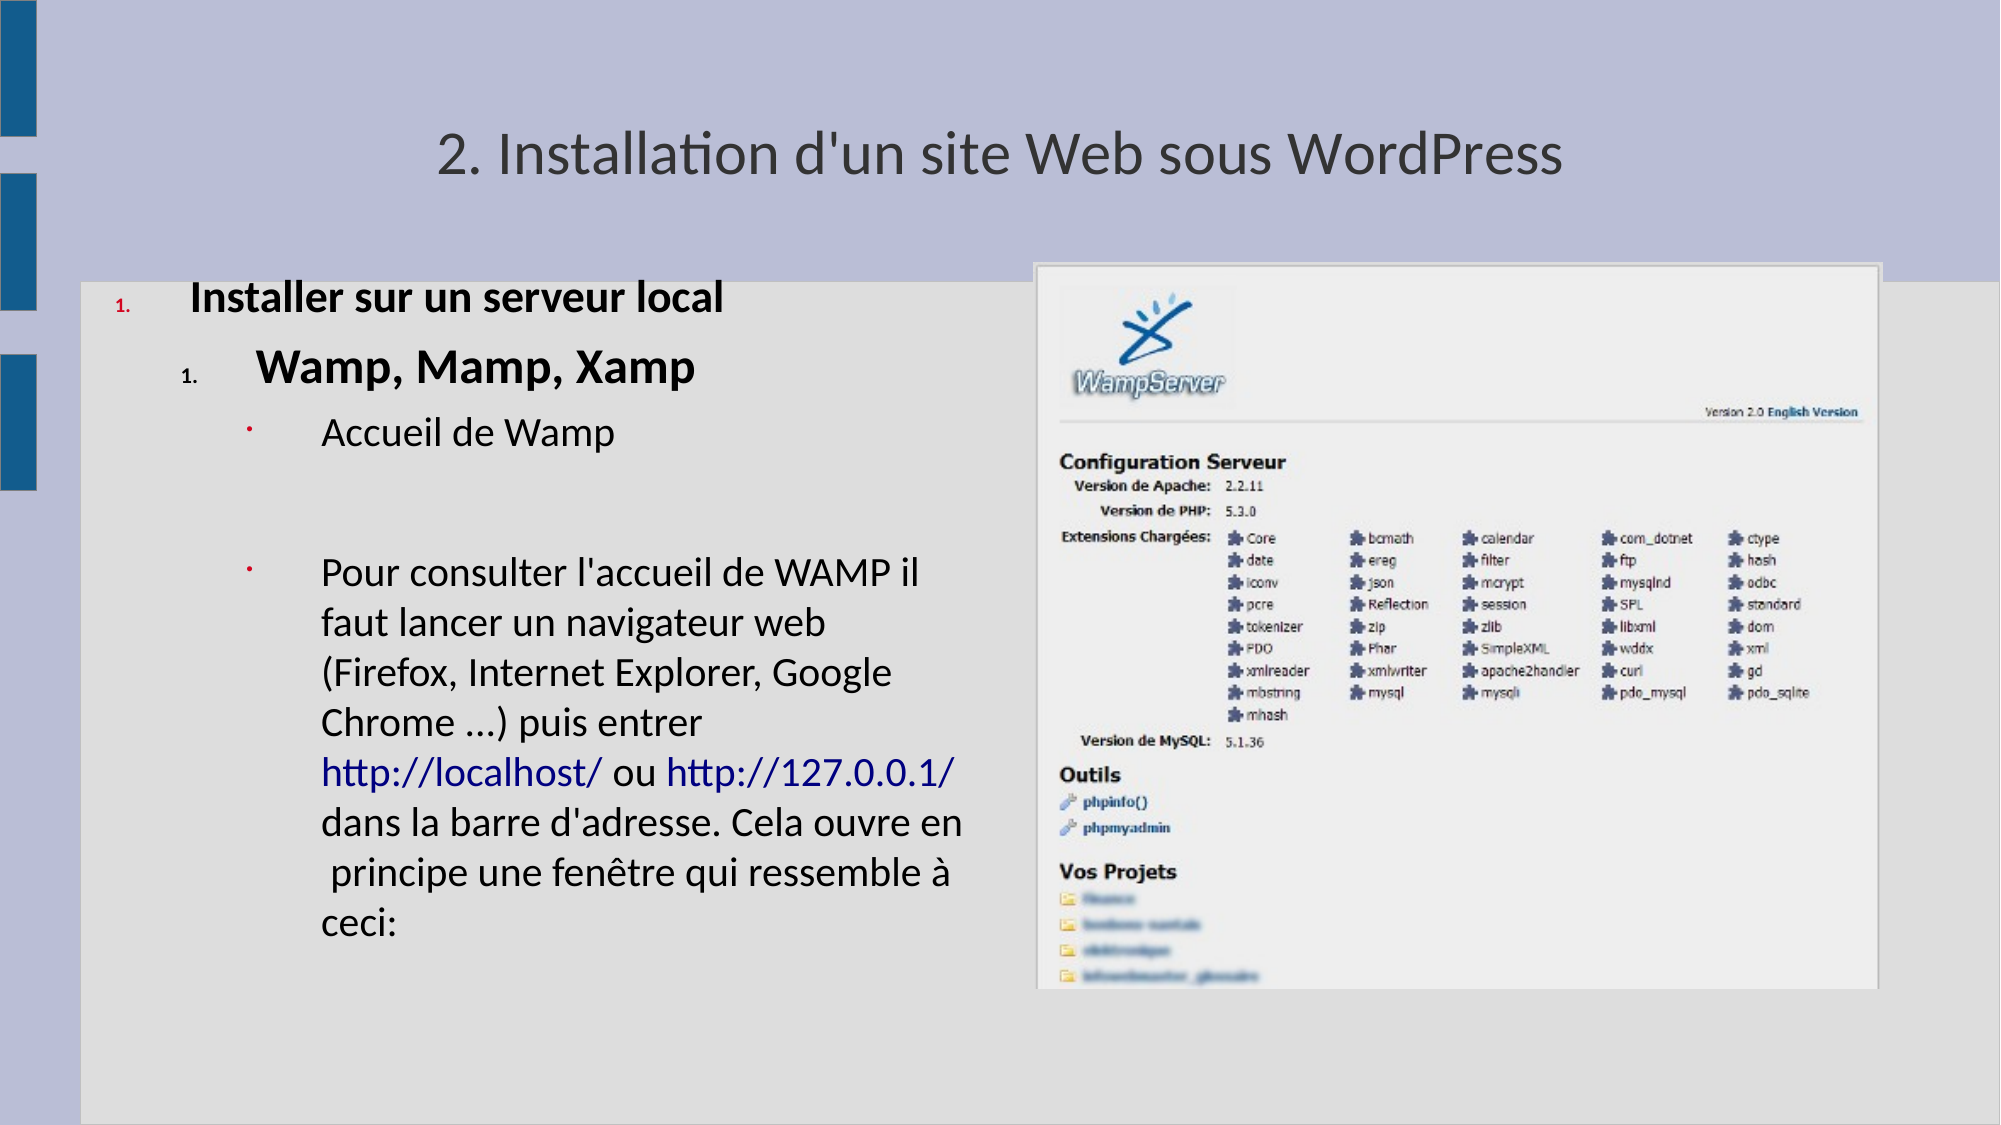

# 2. Installation d'un site Web sous WordPress
Installer sur un serveur local
Wamp, Mamp, Xamp
Accueil de Wamp
Pour consulter l'accueil de WAMP il faut lancer un navigateur web (Firefox, Internet Explorer, Google Chrome ...) puis entrer http://localhost/ ou http://127.0.0.1/ dans la barre d'adresse. Cela ouvre en principe une fenêtre qui ressemble à ceci: